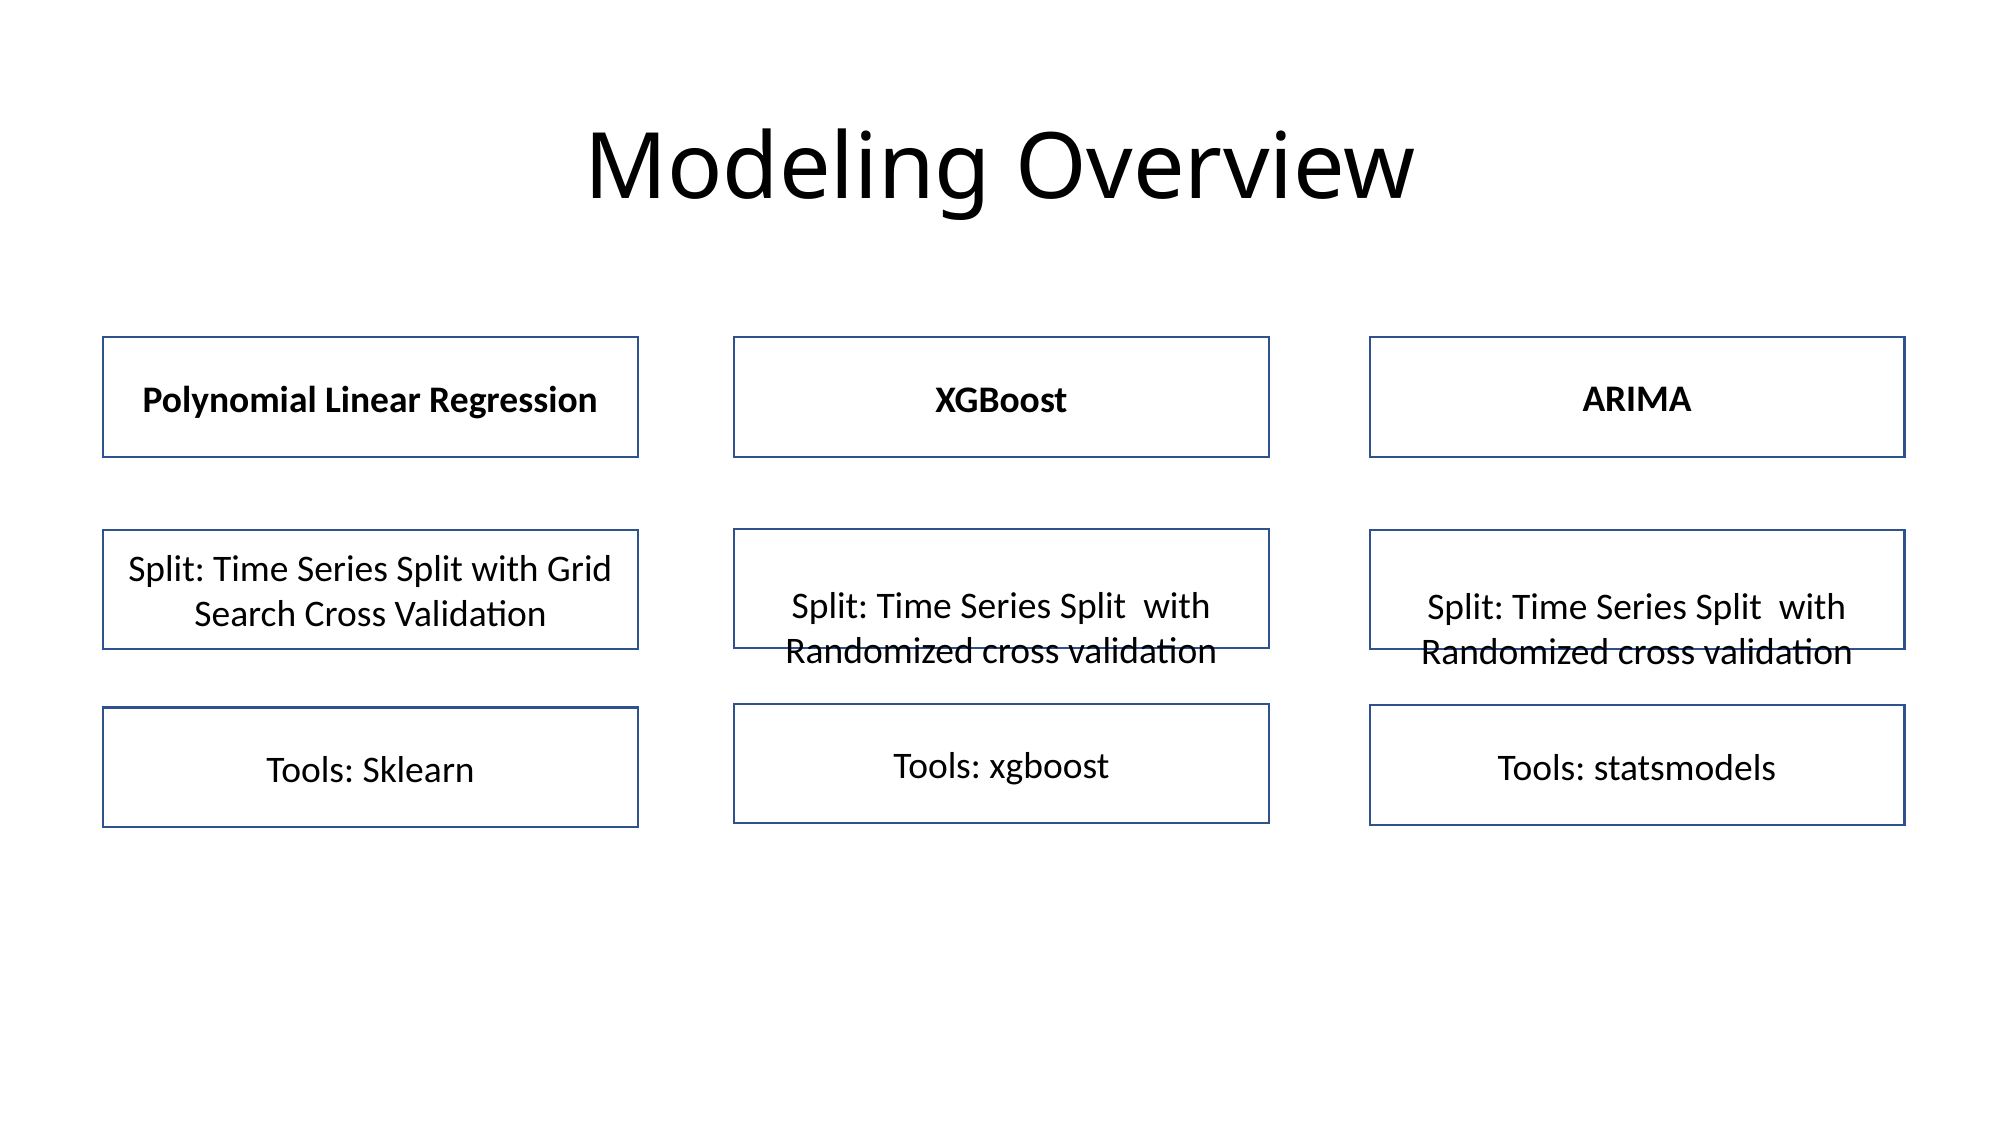

# Modeling Overview
ARIMA
Polynomial Linear Regression
XGBoost
Split: Time Series Split with Randomized cross validation
Split: Time Series Split with Grid Search Cross Validation
Split: Time Series Split with Randomized cross validation
Tools: xgboost
Tools: statsmodels
Tools: Sklearn